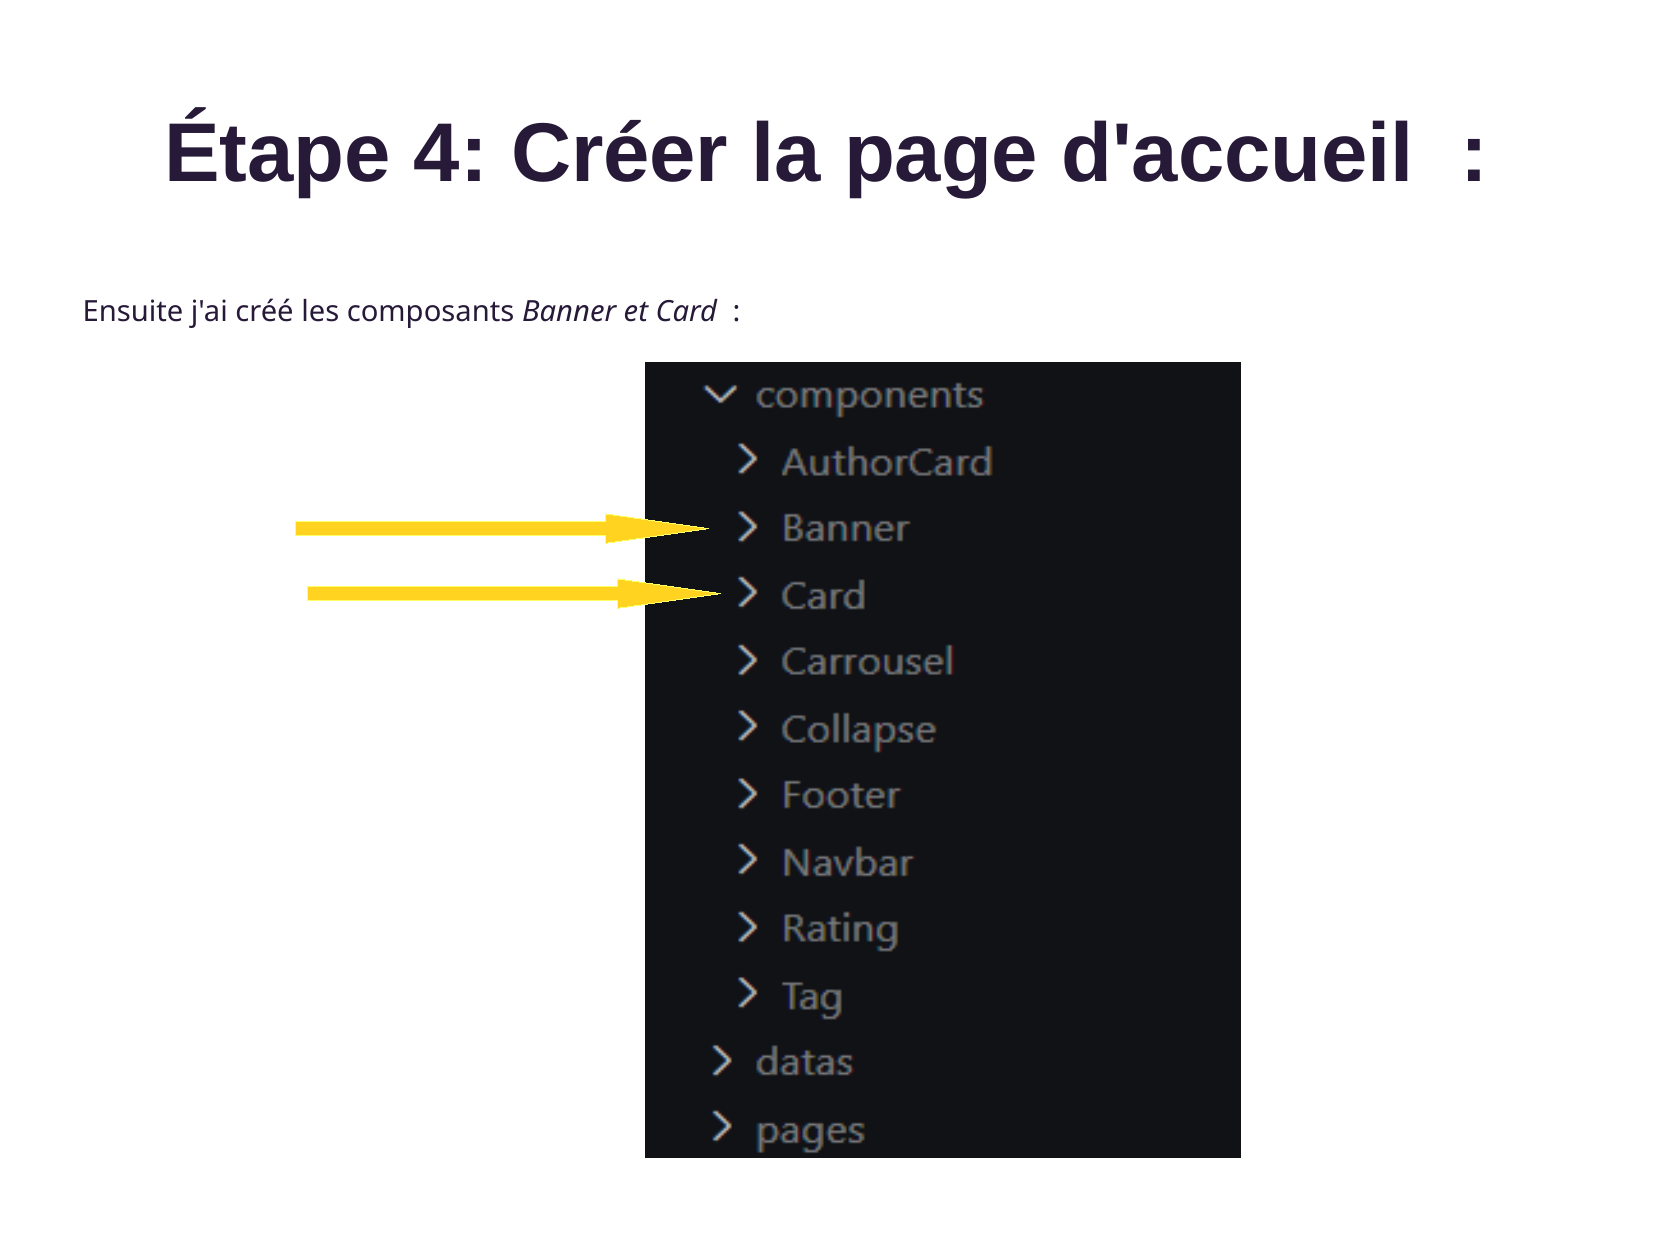

# Étape 4: Créer la page d'accueil  :
Ensuite j'ai créé les composants Banner et Card  :